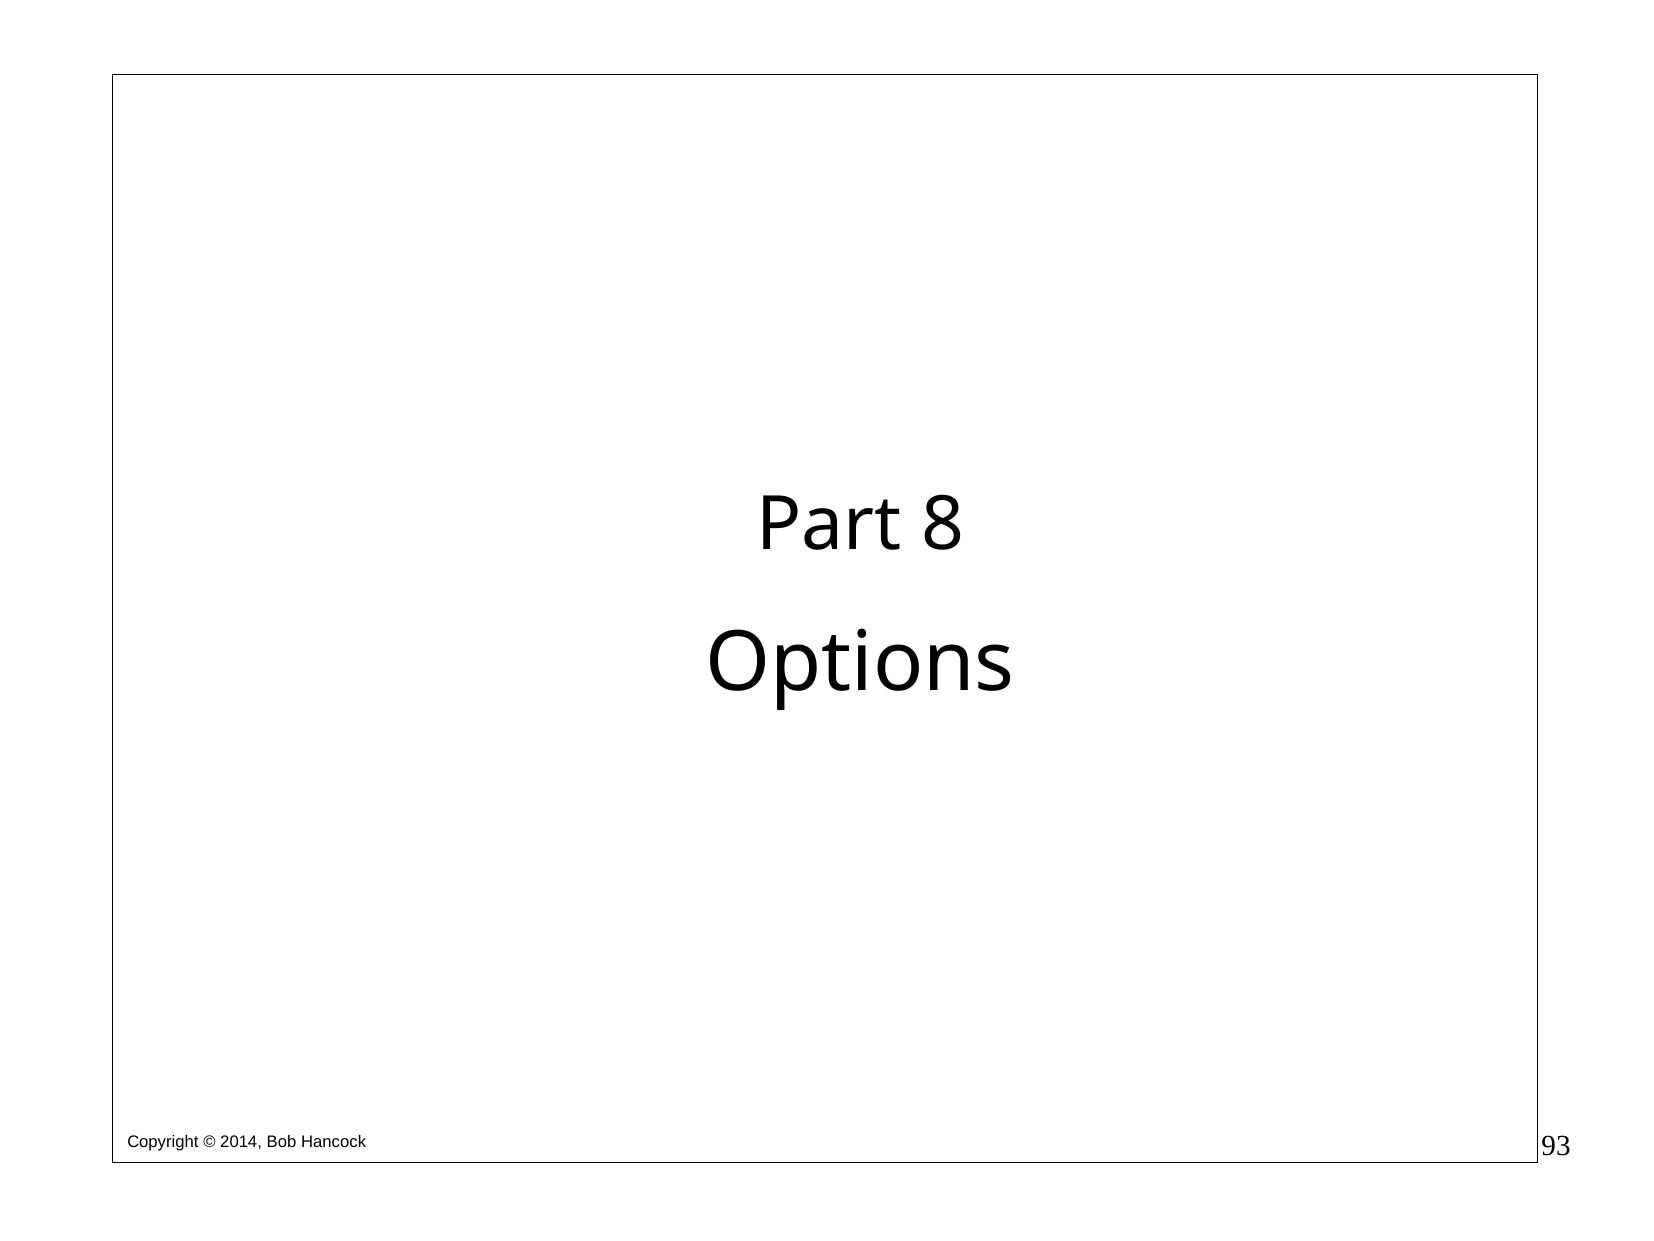

#
Part 8
Options
Copyright © 2014, Bob Hancock
93